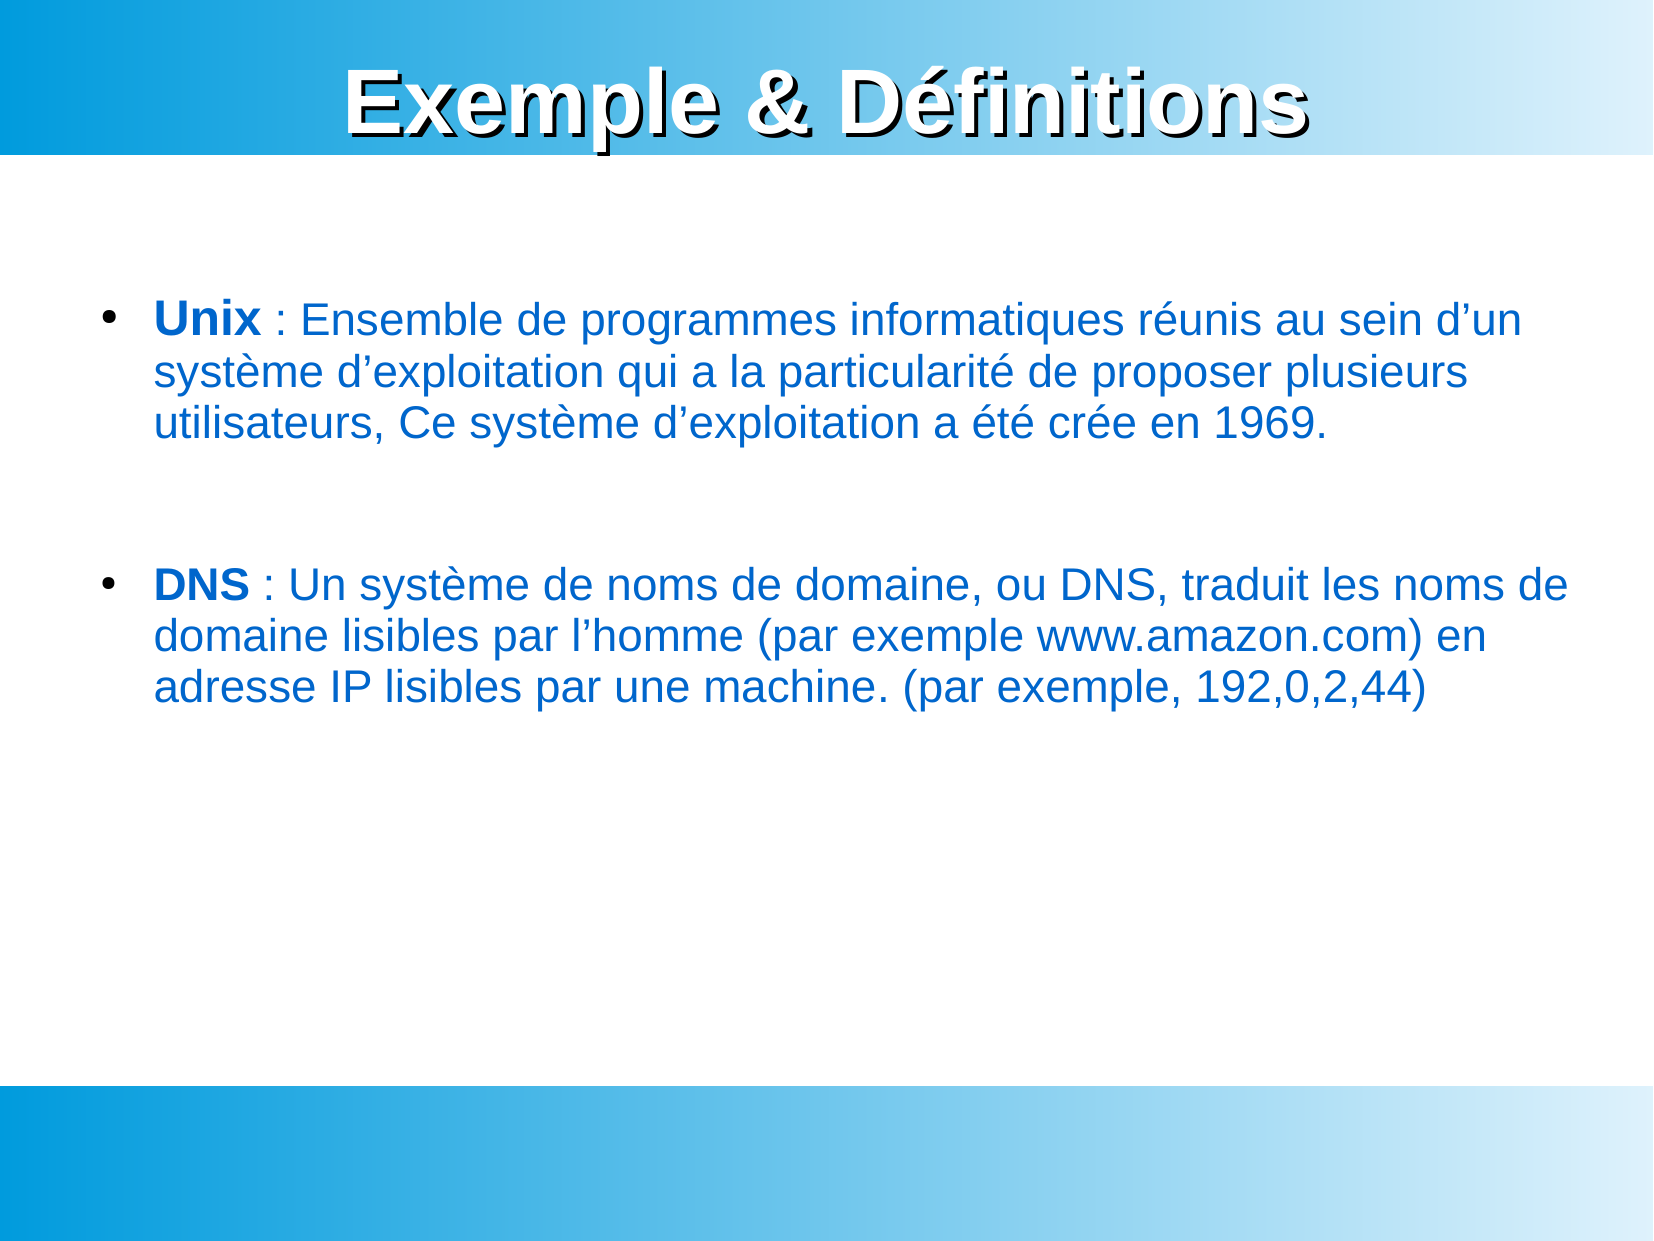

# Exemple & Définitions
Unix : Ensemble de programmes informatiques réunis au sein d’un système d’exploitation qui a la particularité de proposer plusieurs utilisateurs, Ce système d’exploitation a été crée en 1969.
DNS : Un système de noms de domaine, ou DNS, traduit les noms de domaine lisibles par l’homme (par exemple www.amazon.com) en adresse IP lisibles par une machine. (par exemple, 192,0,2,44)